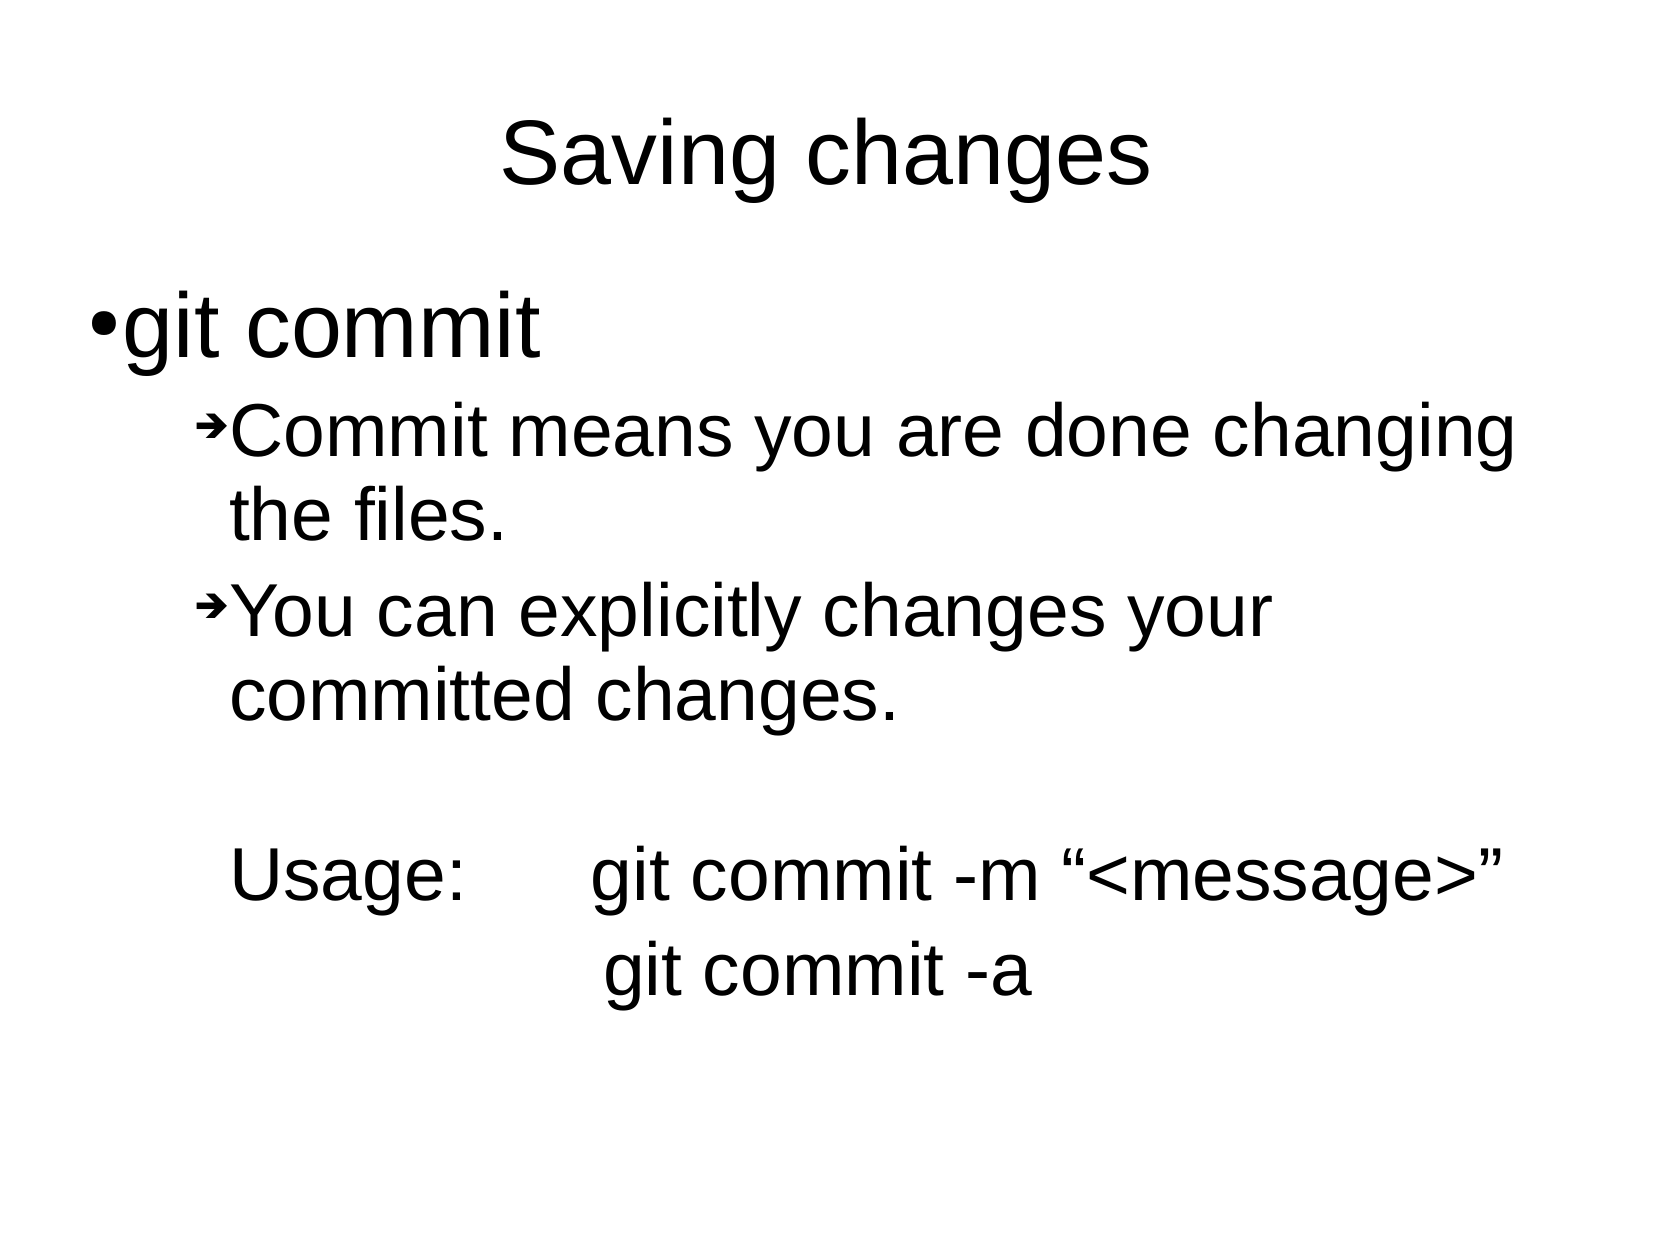

# Saving changes
git commit
Commit means you are done changing the files.
You can explicitly changes your committed changes.
Usage: git commit -m “<message>”
 git commit -a